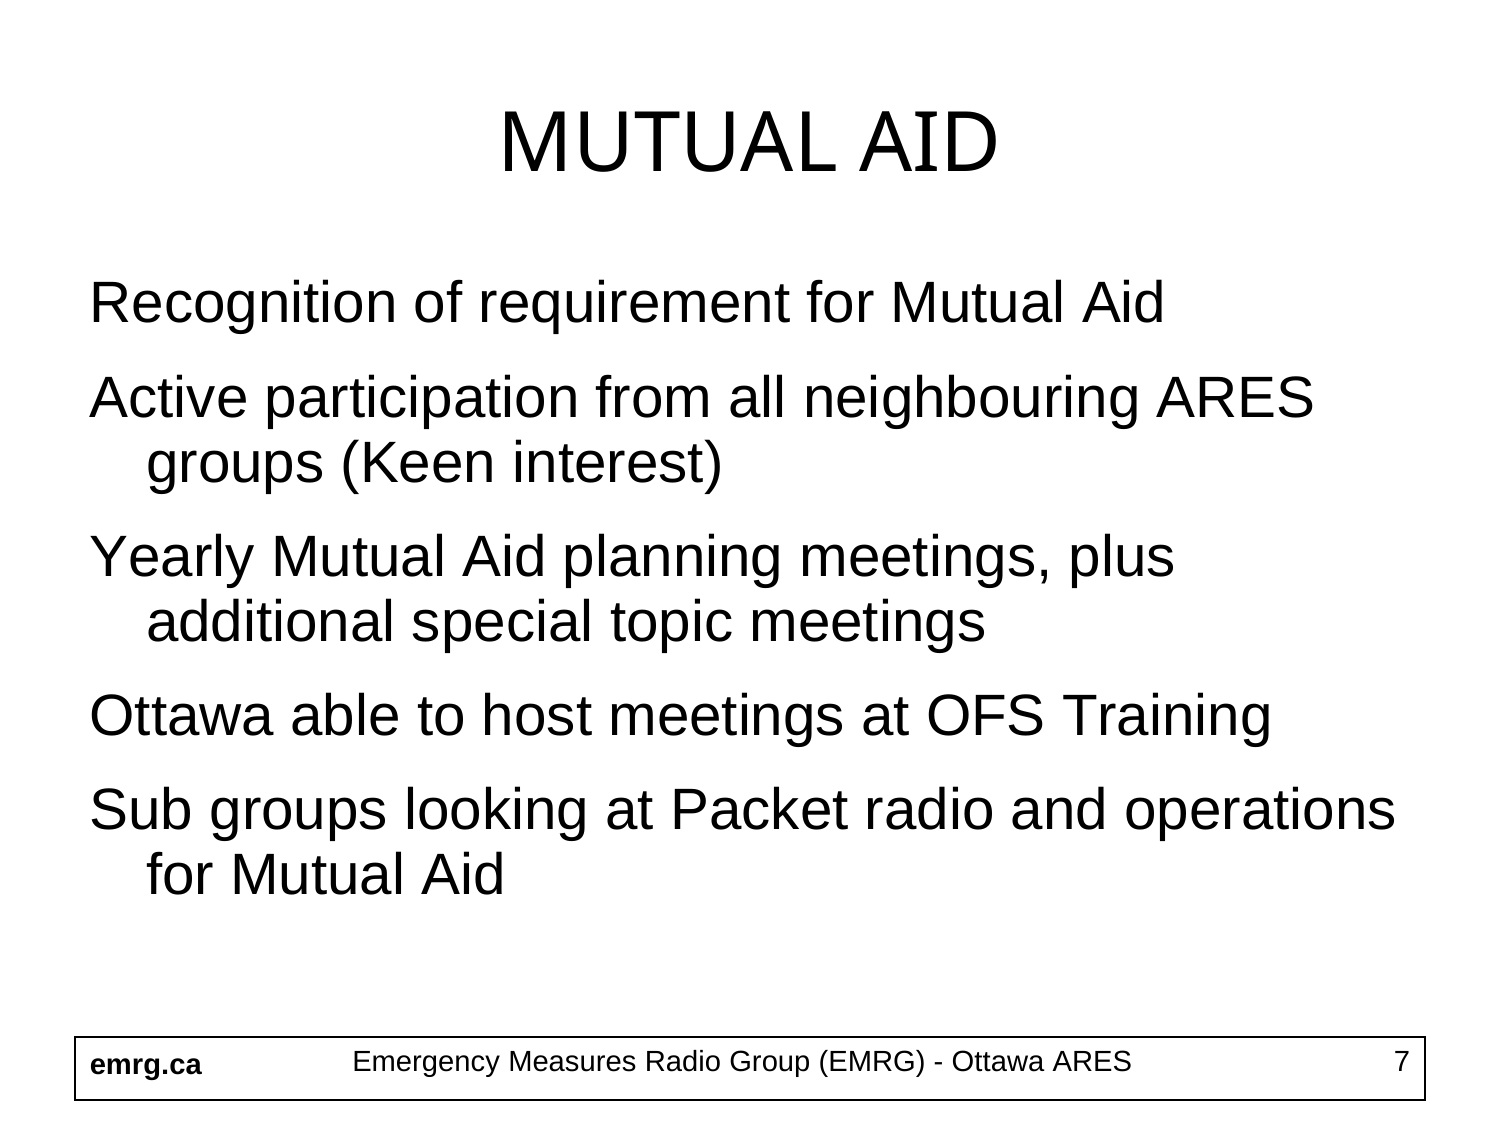

# MUTUAL AID
Recognition of requirement for Mutual Aid
Active participation from all neighbouring ARES groups (Keen interest)
Yearly Mutual Aid planning meetings, plus additional special topic meetings
Ottawa able to host meetings at OFS Training
Sub groups looking at Packet radio and operations for Mutual Aid
Emergency Measures Radio Group (EMRG) - Ottawa ARES
7